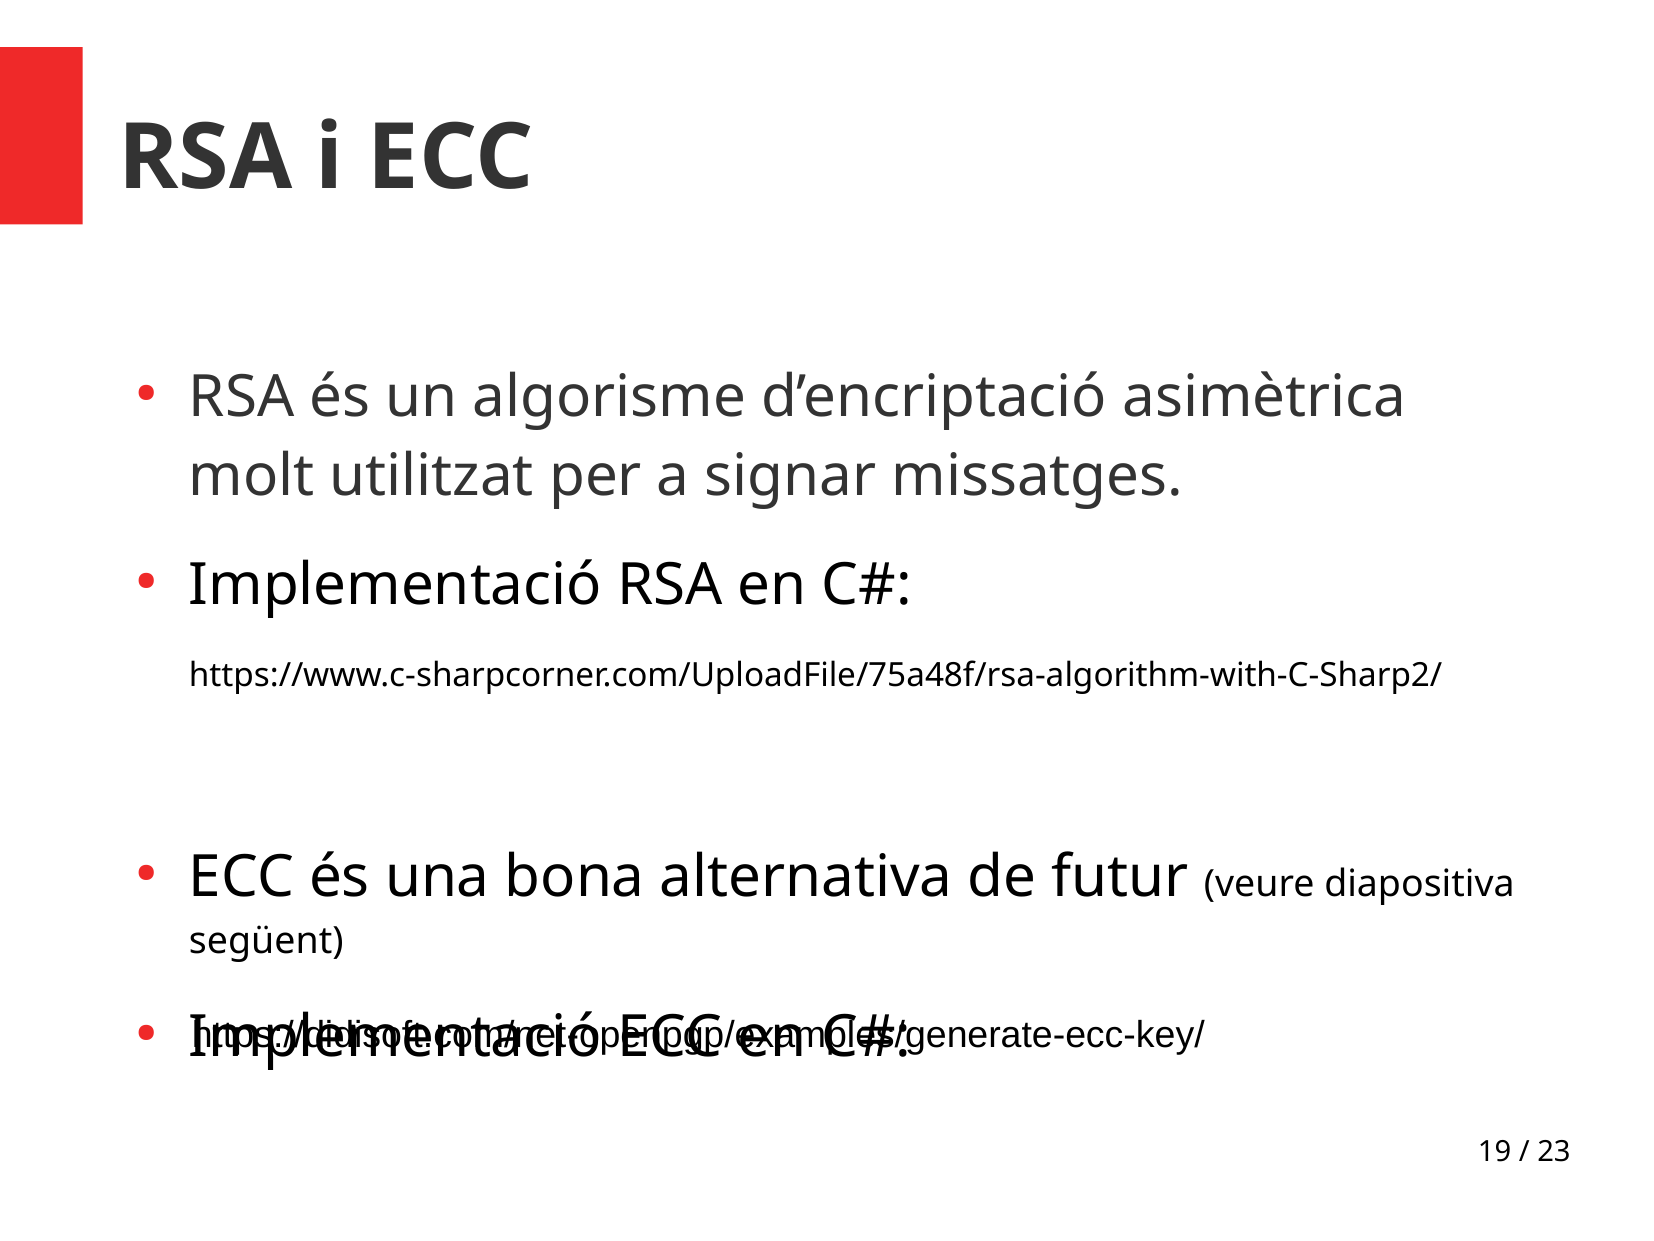

# RSA i ECC
RSA és un algorisme d’encriptació asimètrica molt utilitzat per a signar missatges.
Implementació RSA en C#:
https://www.c-sharpcorner.com/UploadFile/75a48f/rsa-algorithm-with-C-Sharp2/
ECC és una bona alternativa de futur (veure diapositiva següent)
Implementació ECC en C#:
https://didisoft.com/net-openpgp/examples/generate-ecc-key/
19